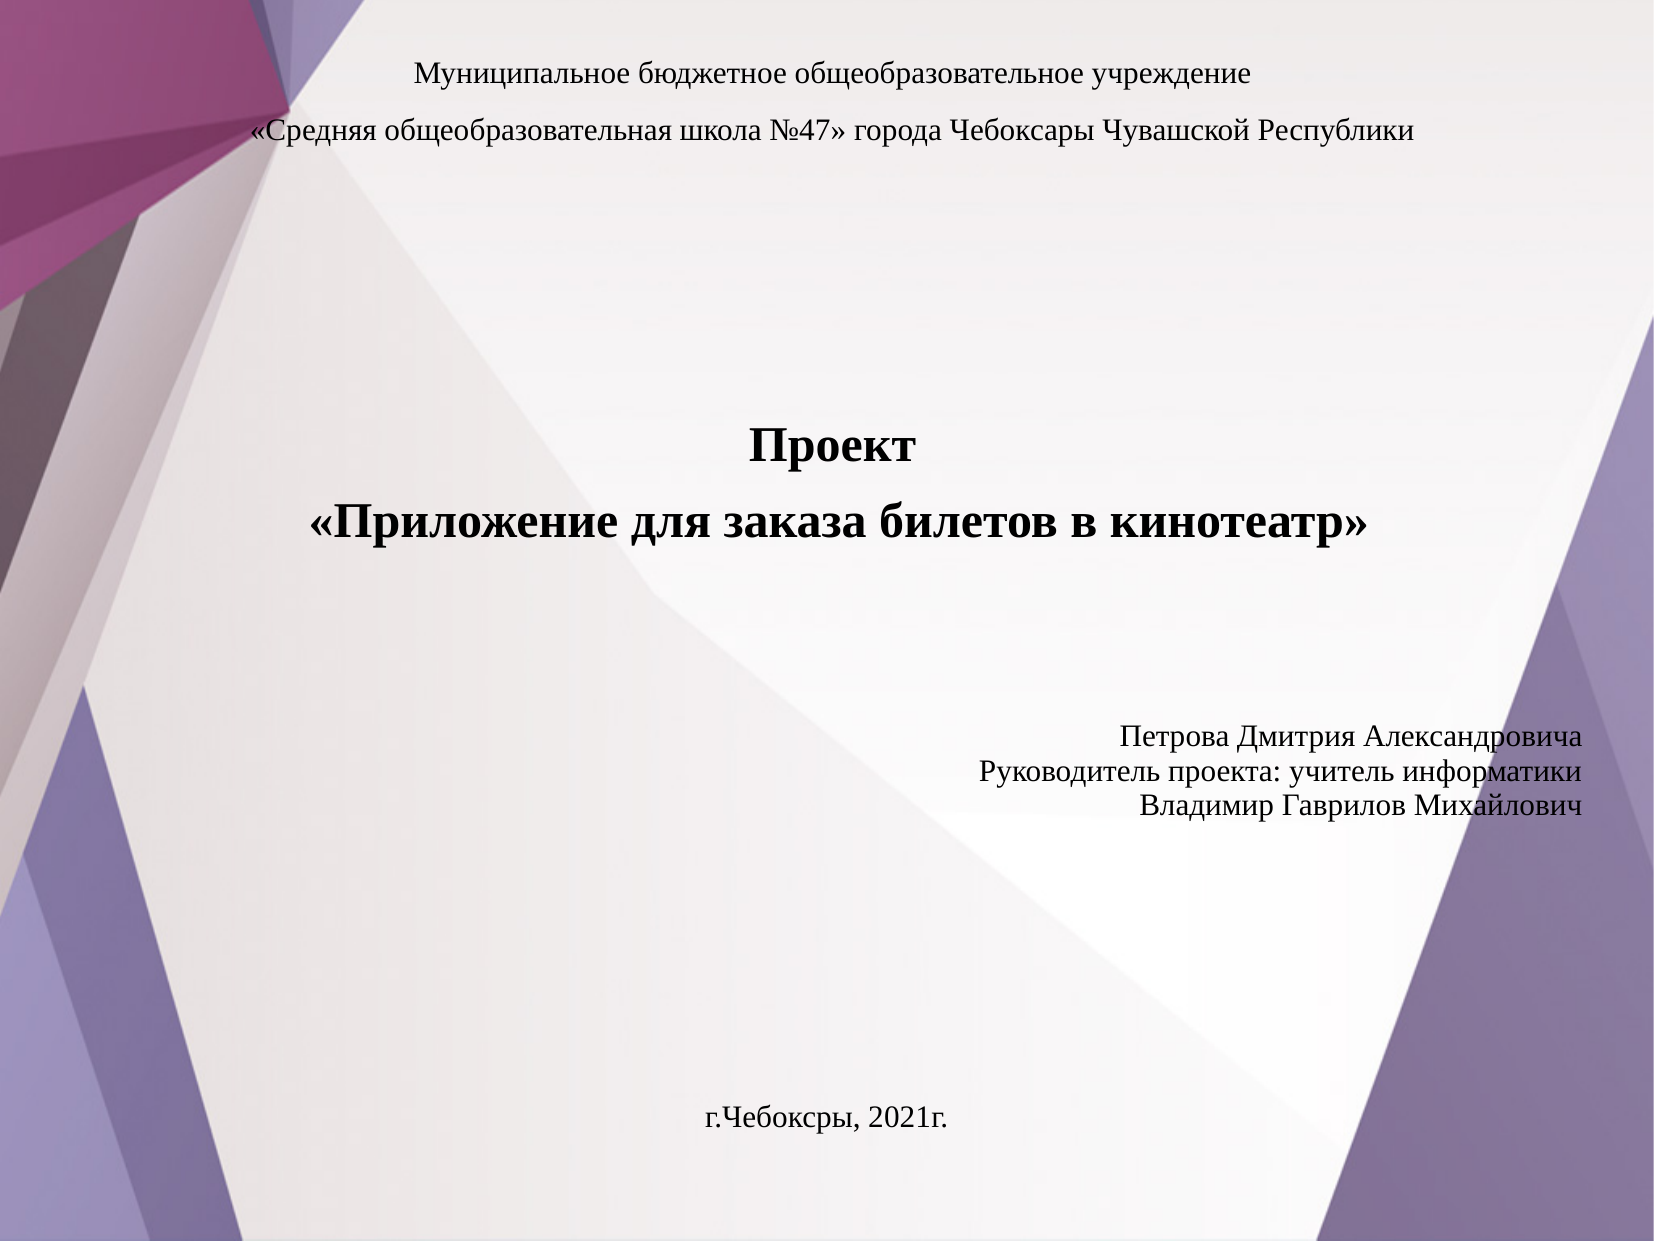

Муниципальное бюджетное общеобразовательное учреждение
«Средняя общеобразовательная школа №47» города Чебоксары Чувашской Республики
Проект
 «Приложение для заказа билетов в кинотеатр»
Петрова Дмитрия Александровича
Руководитель проекта: учитель информатики
 Владимир Гаврилов Михайлович
# г.Чебоксры, 2021г.